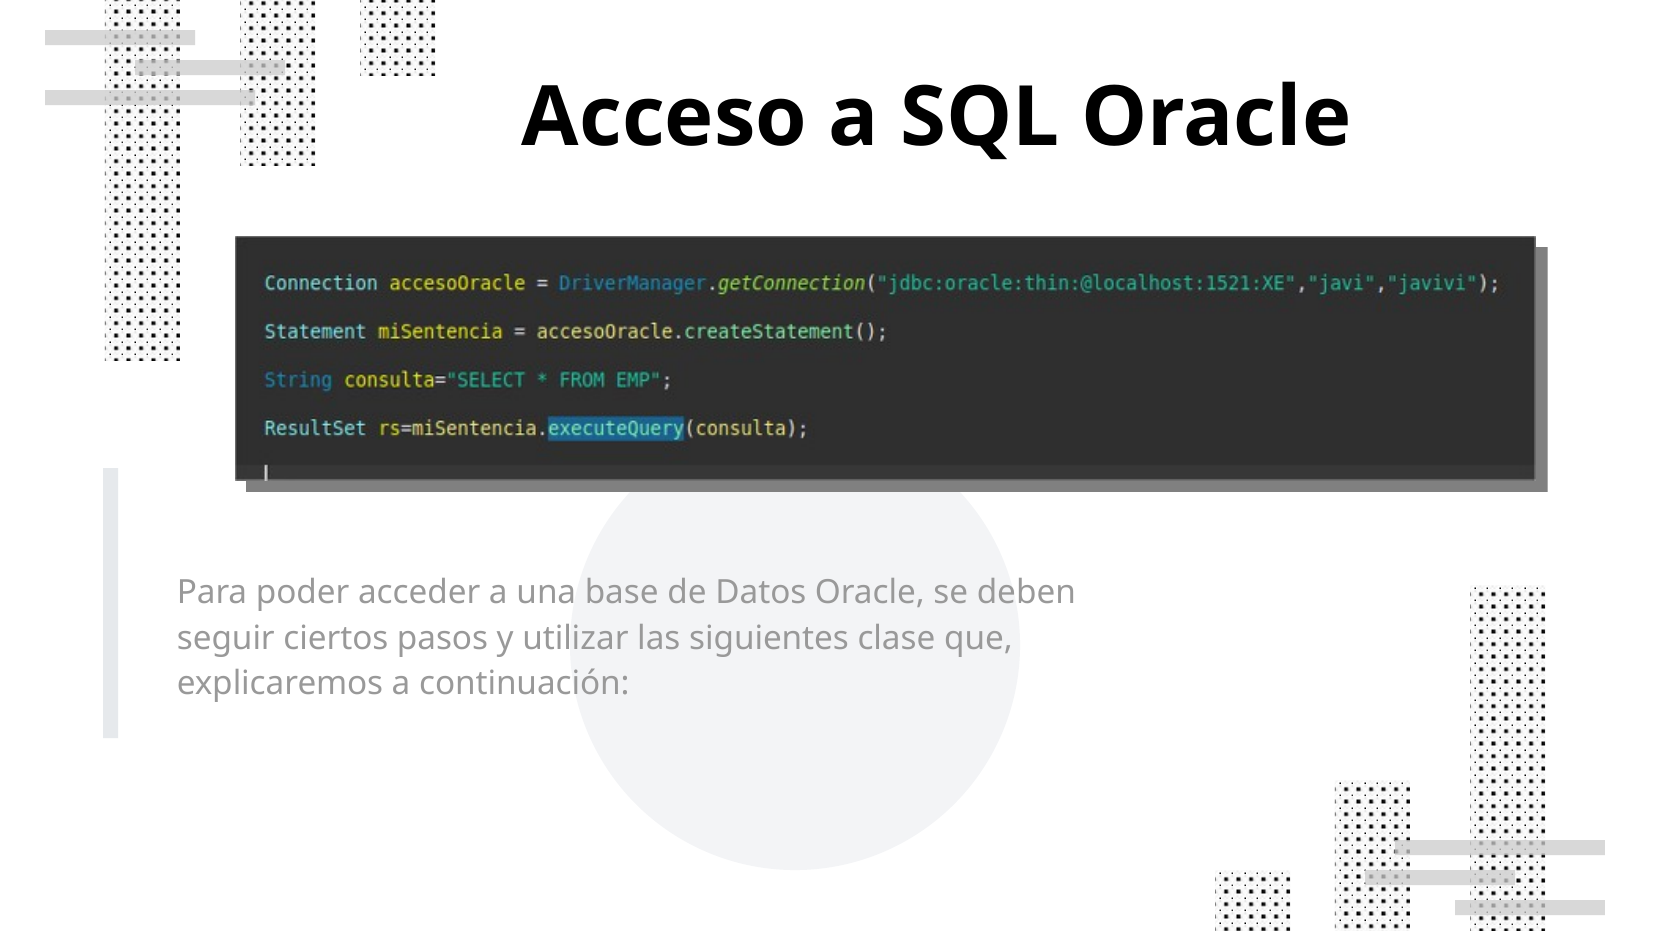

Acceso a SQL Oracle
Para poder acceder a una base de Datos Oracle, se deben seguir ciertos pasos y utilizar las siguientes clase que, explicaremos a continuación: